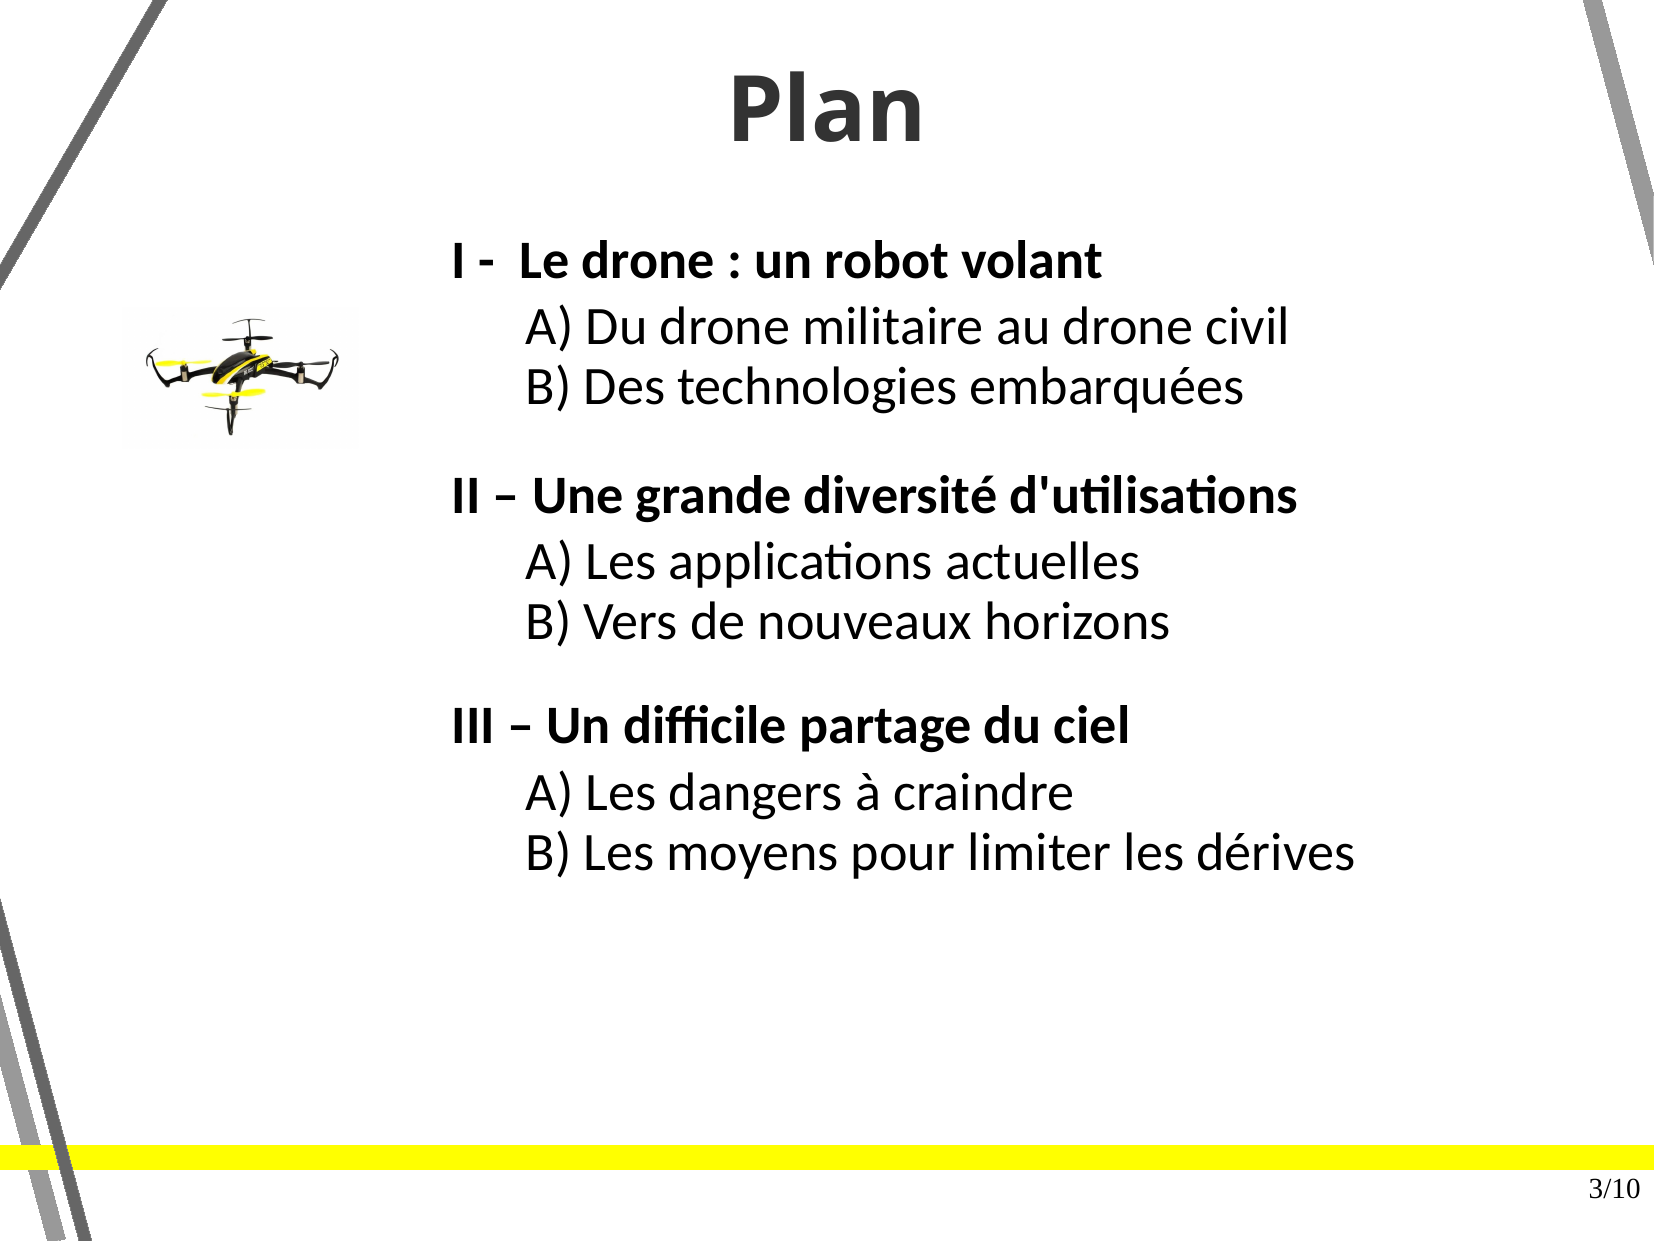

# Plan
I - Le drone : un robot volant
	A) Du drone militaire au drone civil
	B) Des technologies embarquées
II – Une grande diversité d'utilisations
	A) Les applications actuelles
	B) Vers de nouveaux horizons
III – Un difficile partage du ciel
	A) Les dangers à craindre
	B) Les moyens pour limiter les dérives